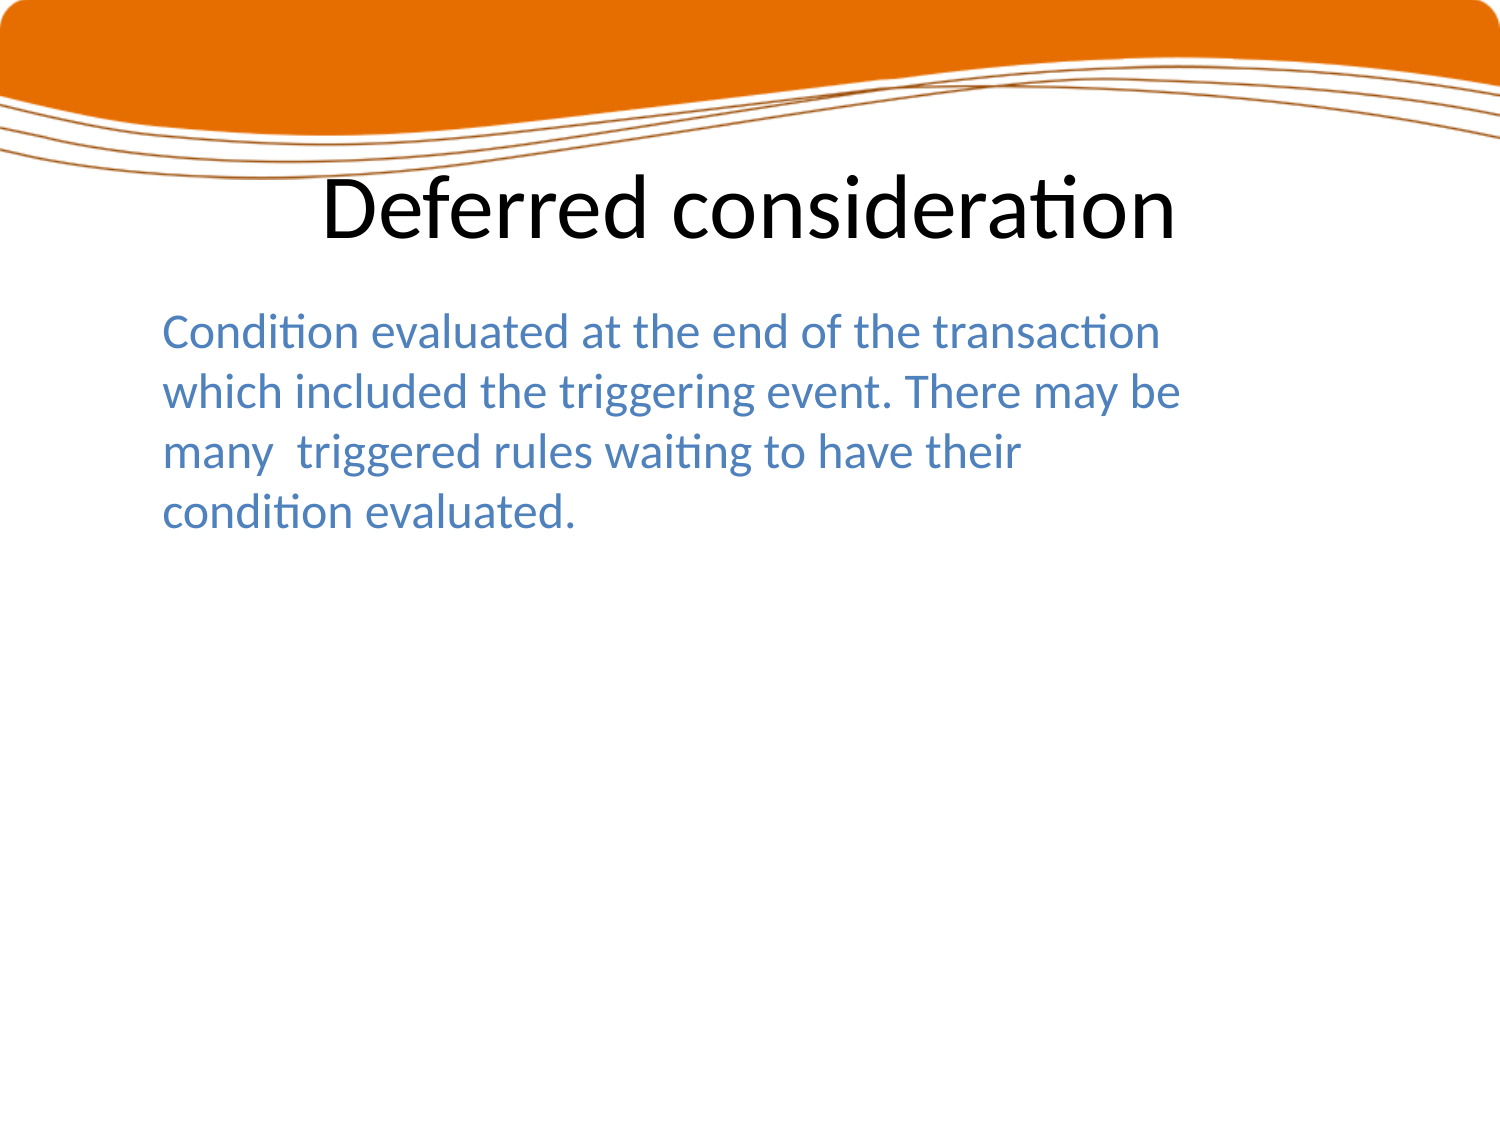

# Deferred consideration
Condition evaluated at the end of the transaction which included the triggering event. There may be many triggered rules waiting to have their condition evaluated.